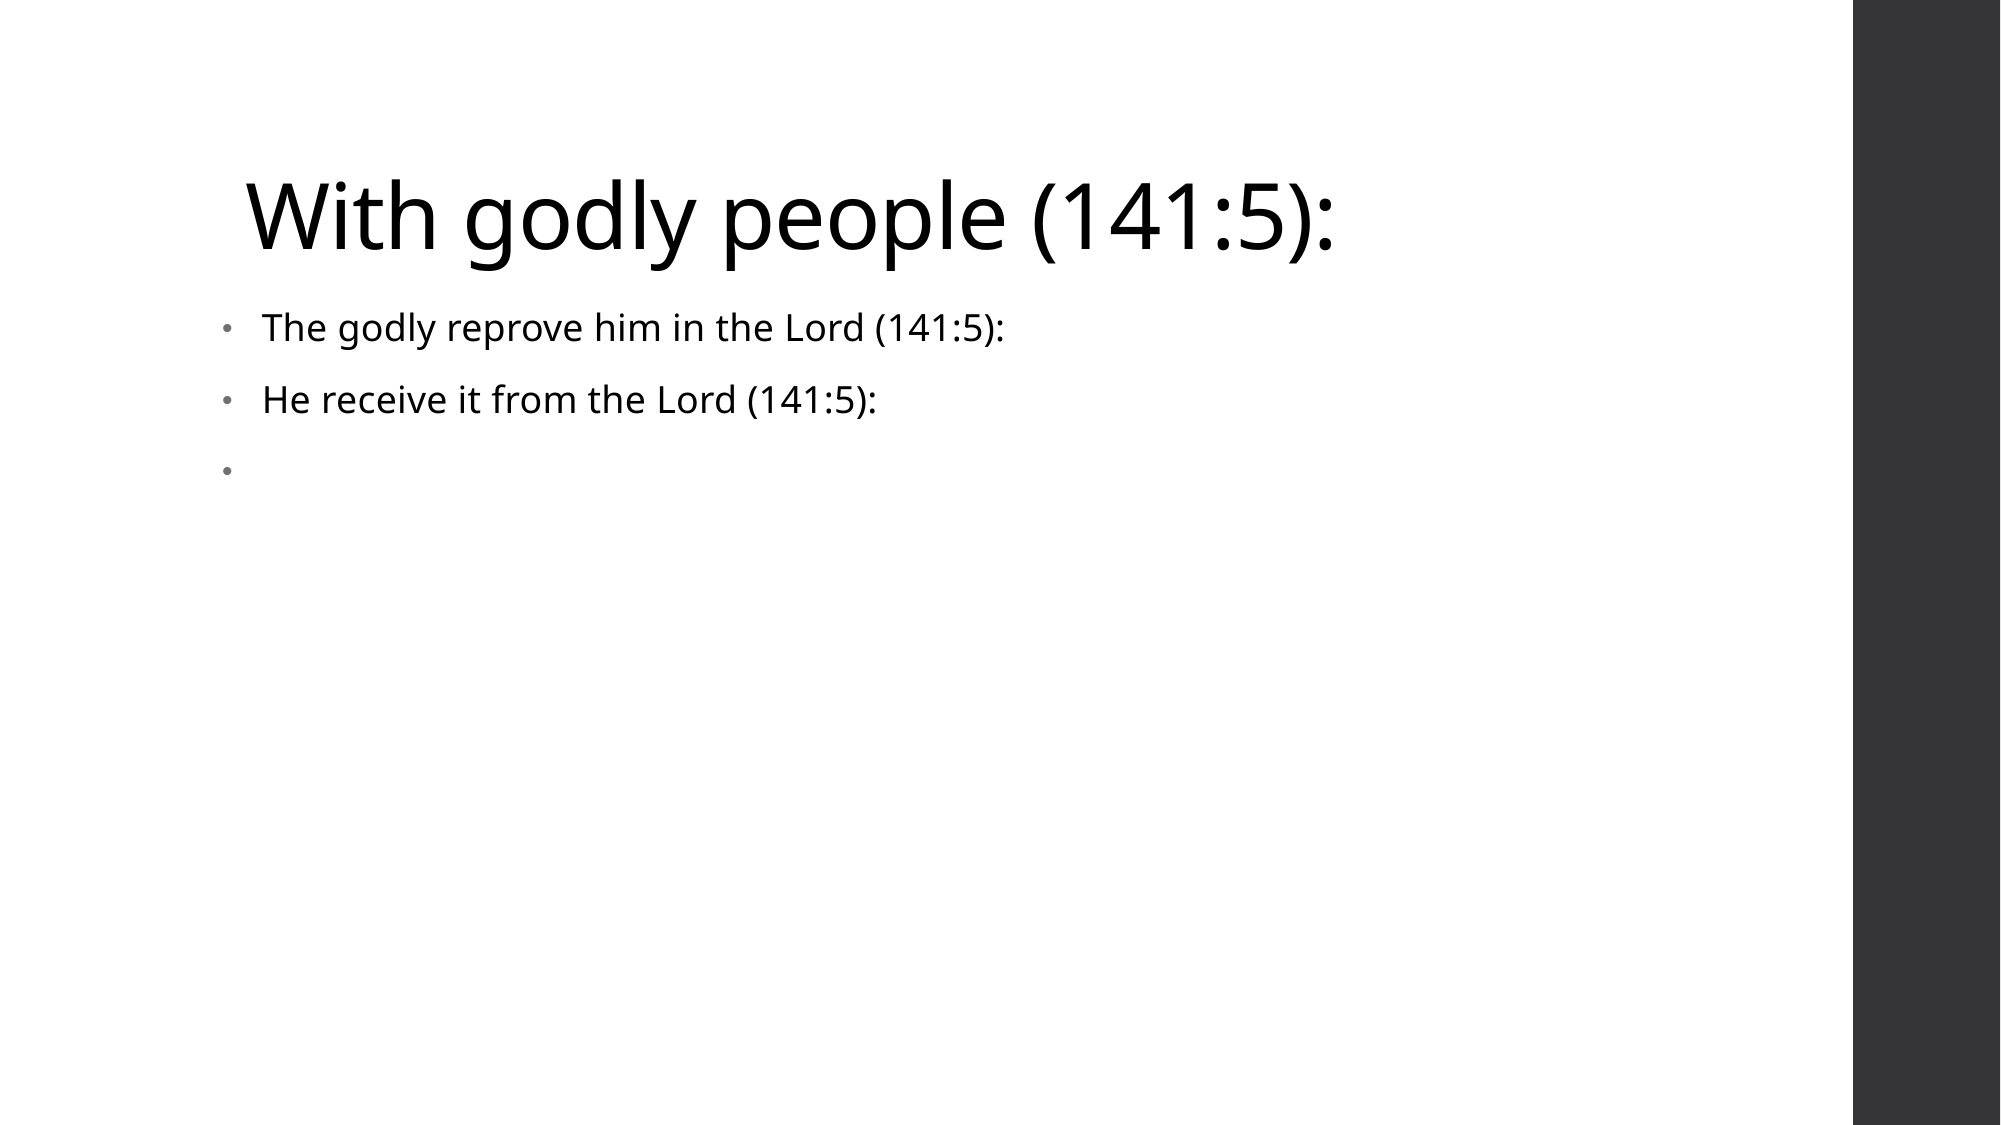

# With godly people (141:5):
 The godly reprove him in the Lord (141:5):
 He receive it from the Lord (141:5):